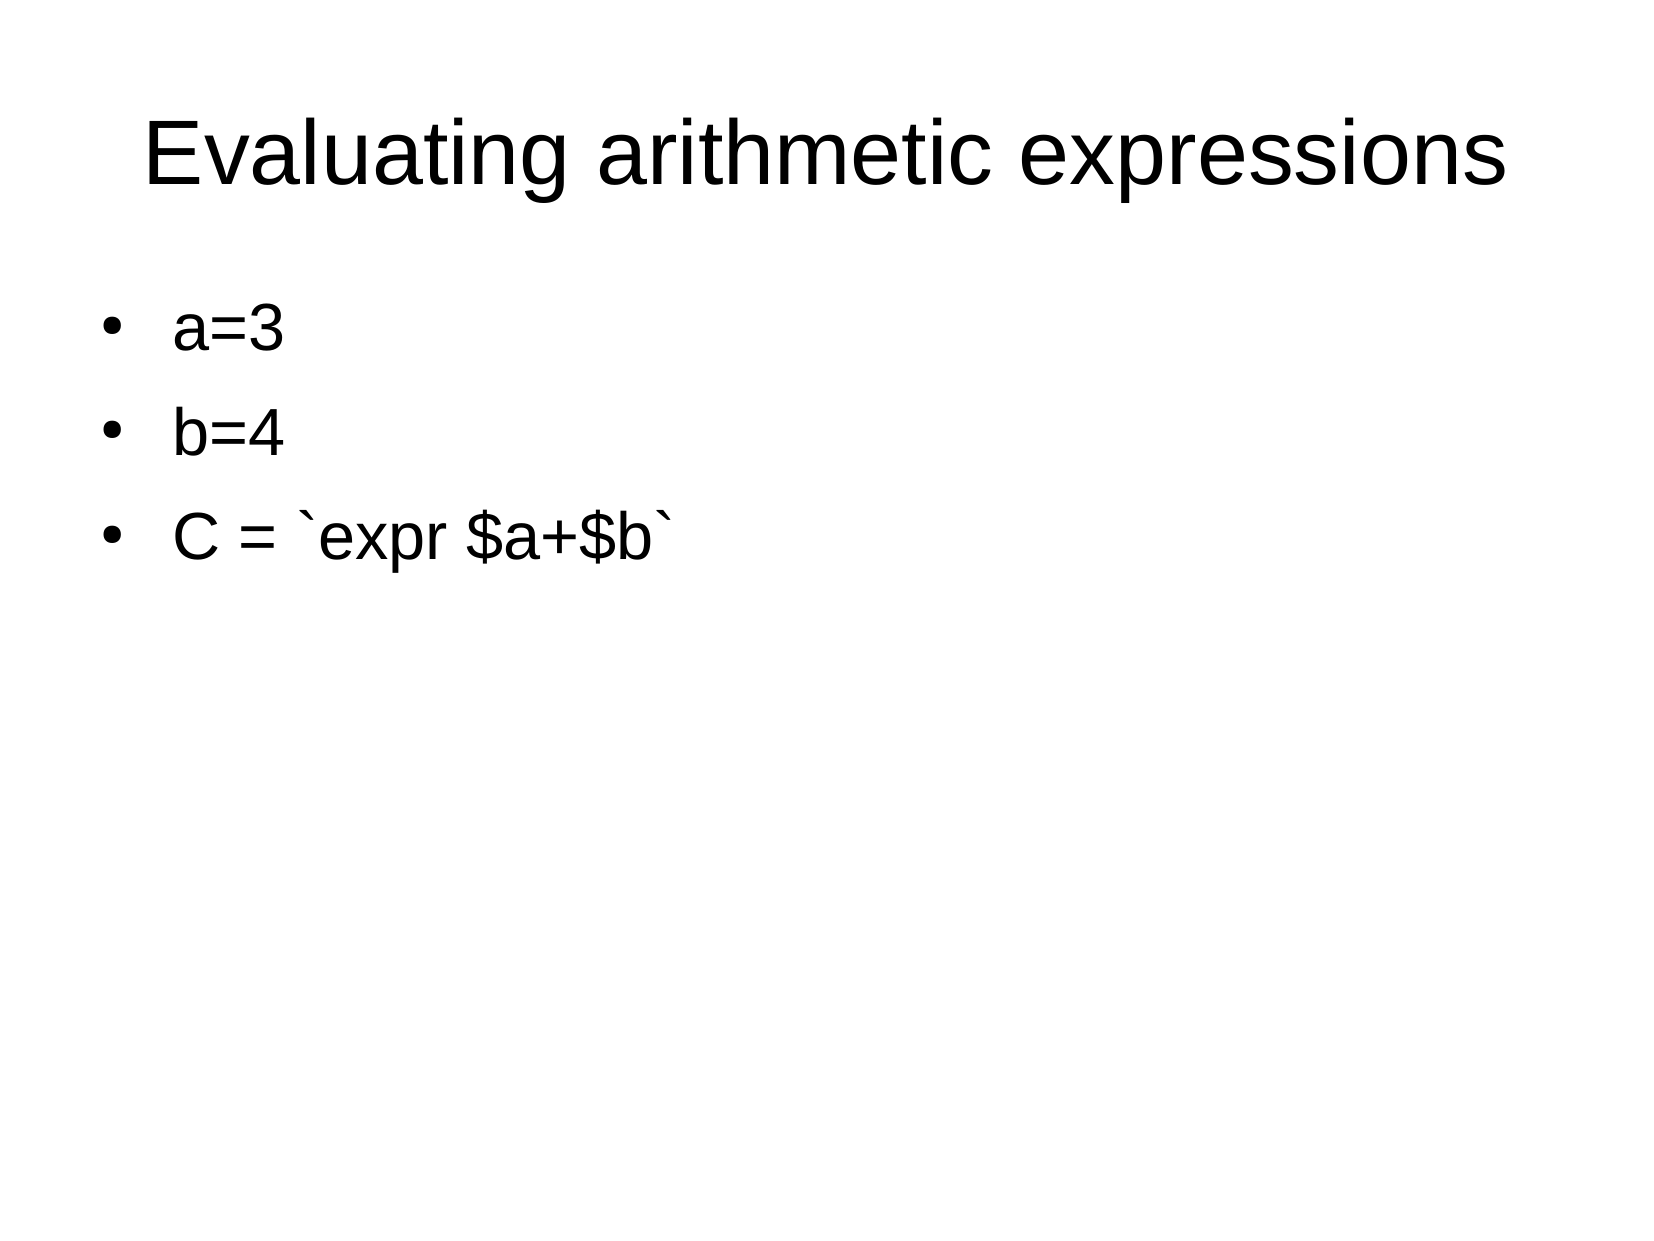

# Evaluating arithmetic expressions
 a=3
 b=4
 C = `expr $a+$b`